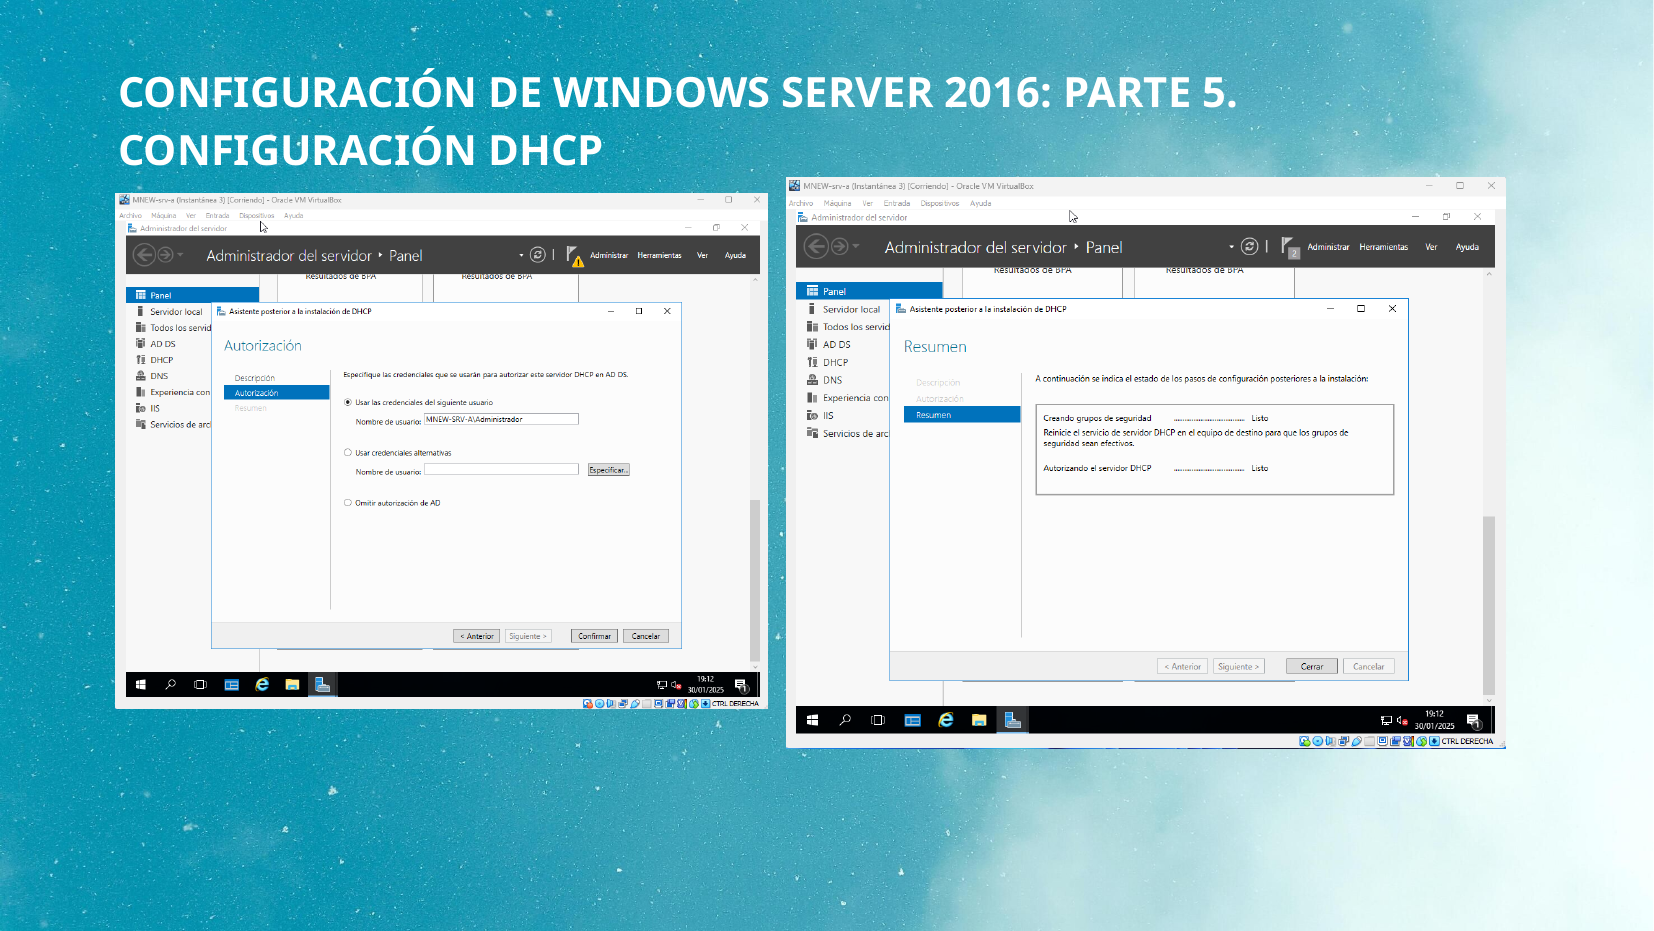

# CONFIGURACIÓN DE WINDOWS SERVER 2016: PARTE 5. CONFIGURACIÓN DHCP